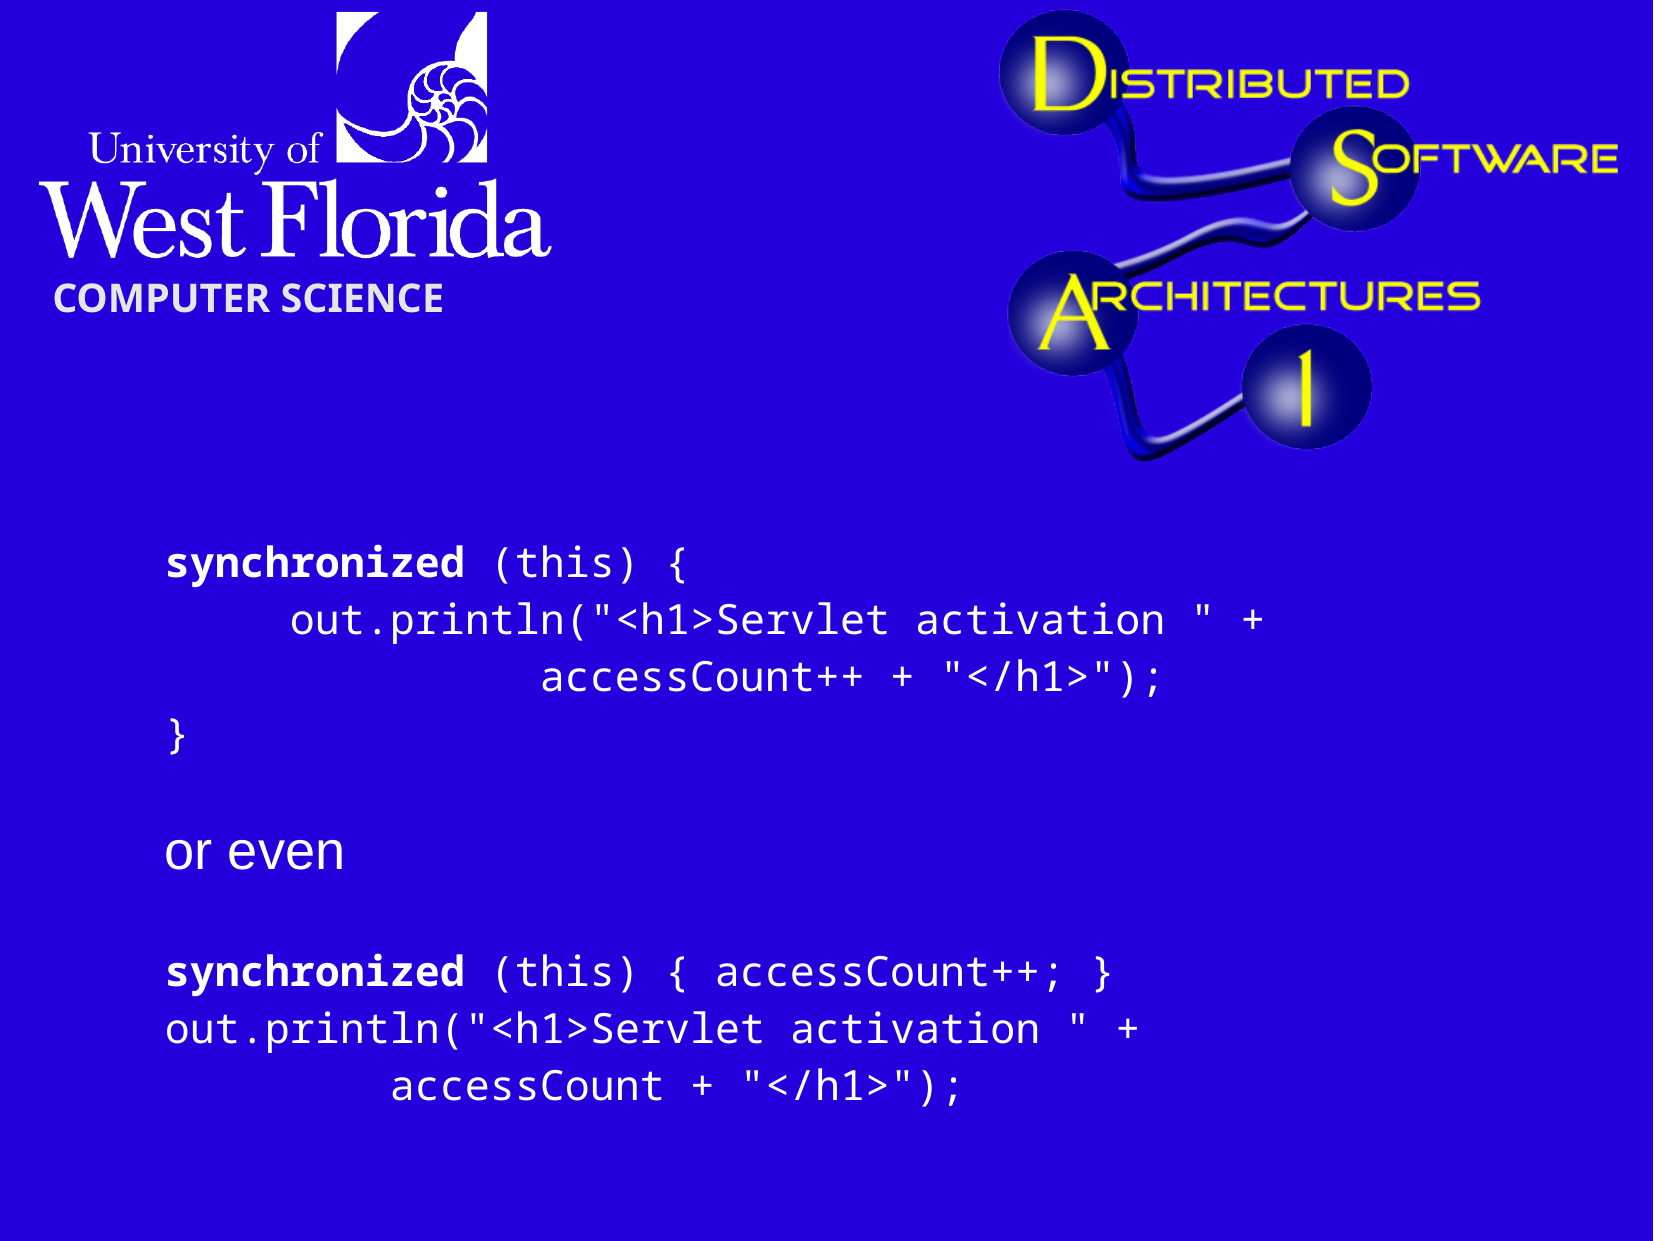

COMPUTER SCIENCE
synchronized (this) {
 out.println("<h1>Servlet activation " +
					accessCount++ + "</h1>");
}
or even
synchronized (this) { accessCount++; }
out.println("<h1>Servlet activation " +
			accessCount + "</h1>");